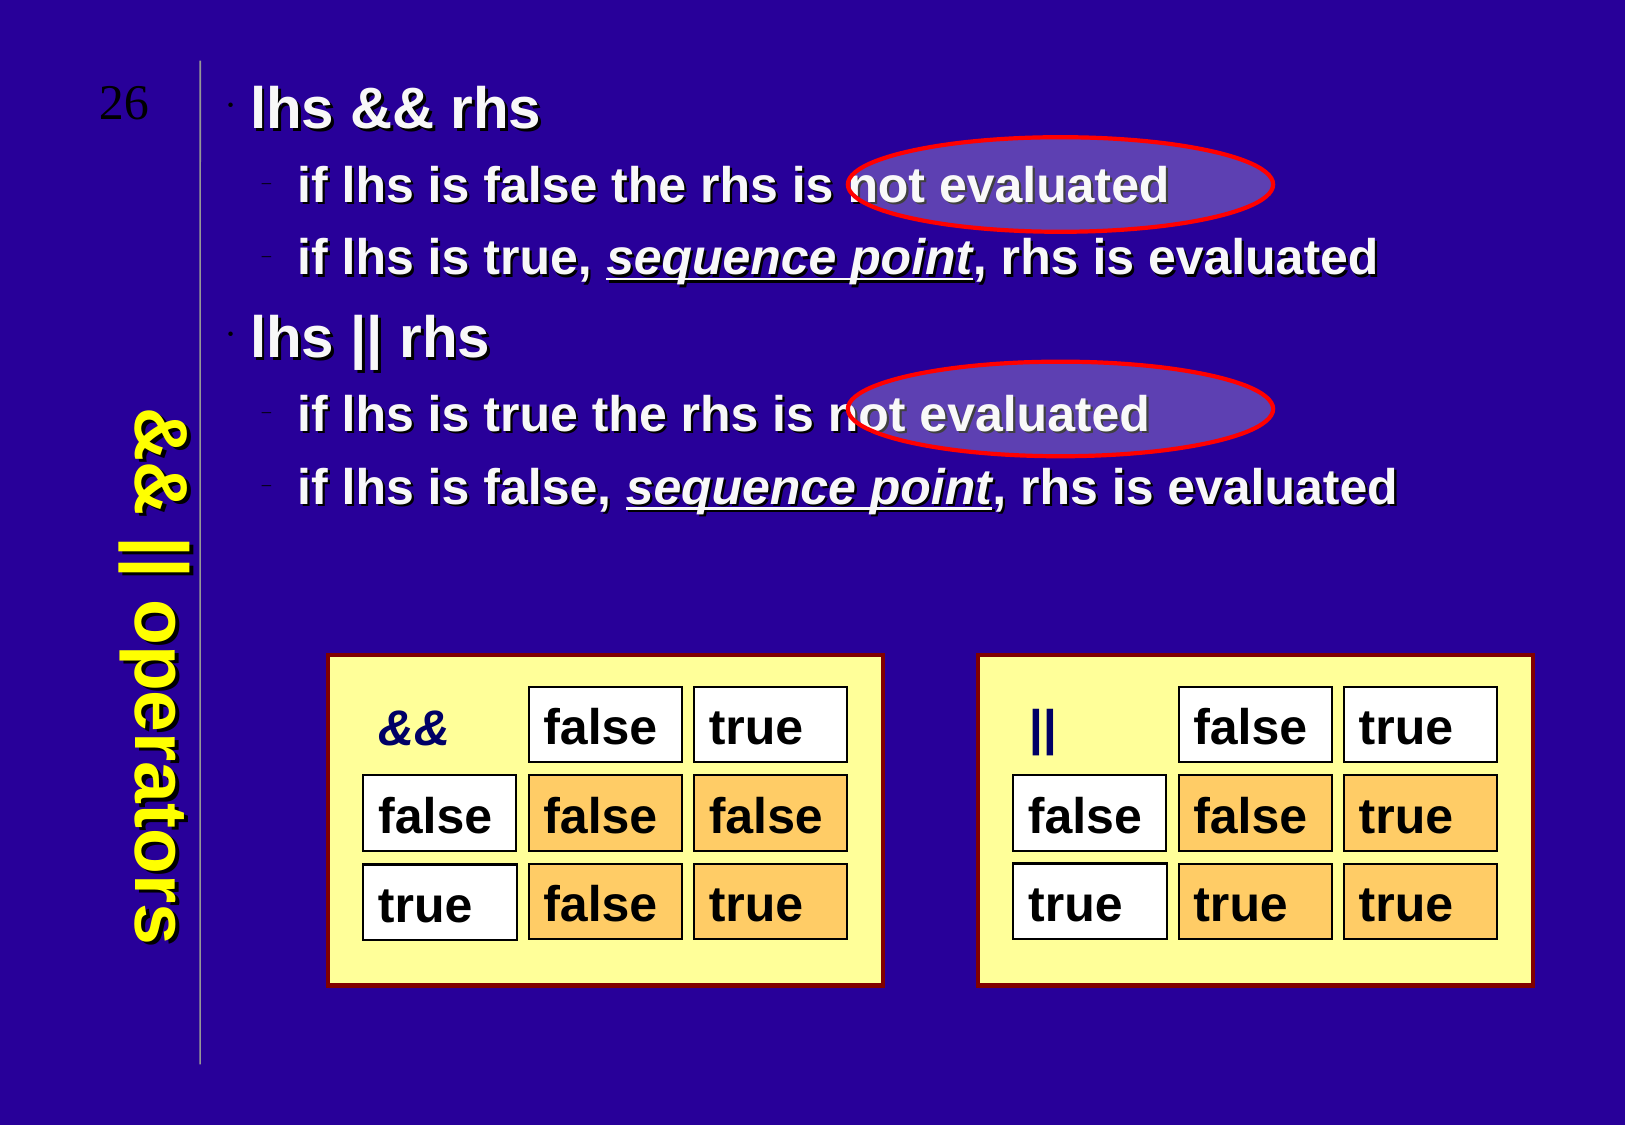

26
 lhs && rhs
if lhs is false the rhs is not evaluated
if lhs is true, sequence point, rhs is evaluated
 lhs || rhs
if lhs is true the rhs is not evaluated
if lhs is false, sequence point, rhs is evaluated
# && || operators
false
true
false
true
&&
||
false
false
false
false
false
true
true
false
true
true
true
true